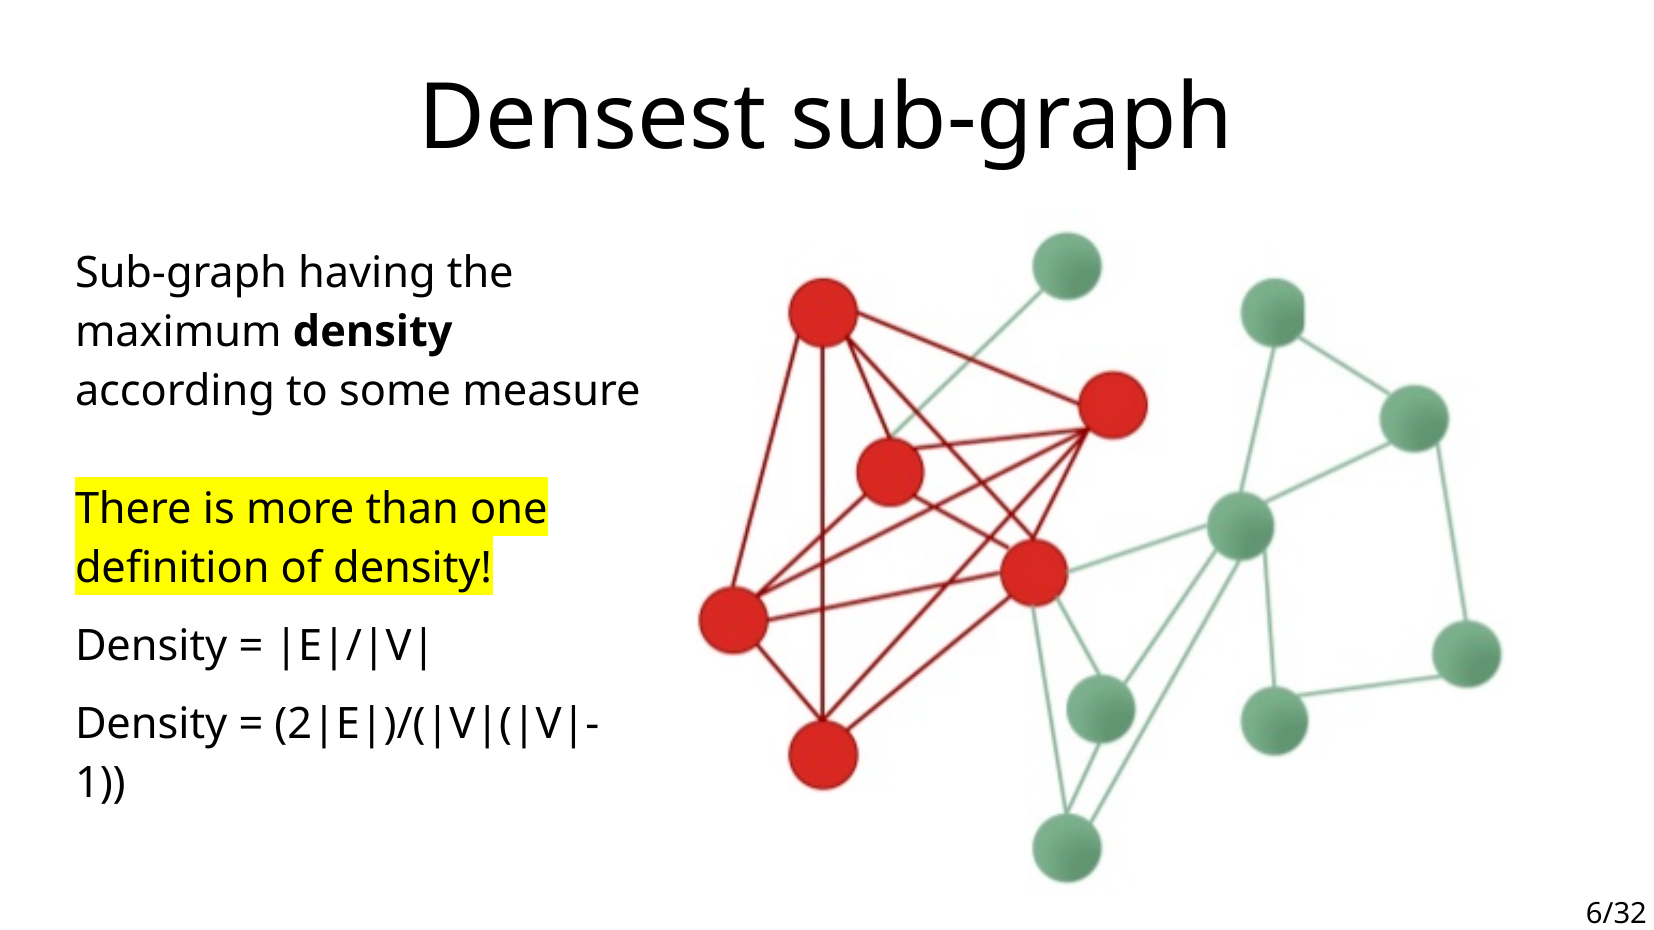

# Densest sub-graph
Sub-graph having the maximum density according to some measure
There is more than one definition of density!
Density = |E|/|V|
Density = (2|E|)/(|V|(|V|-1))
6